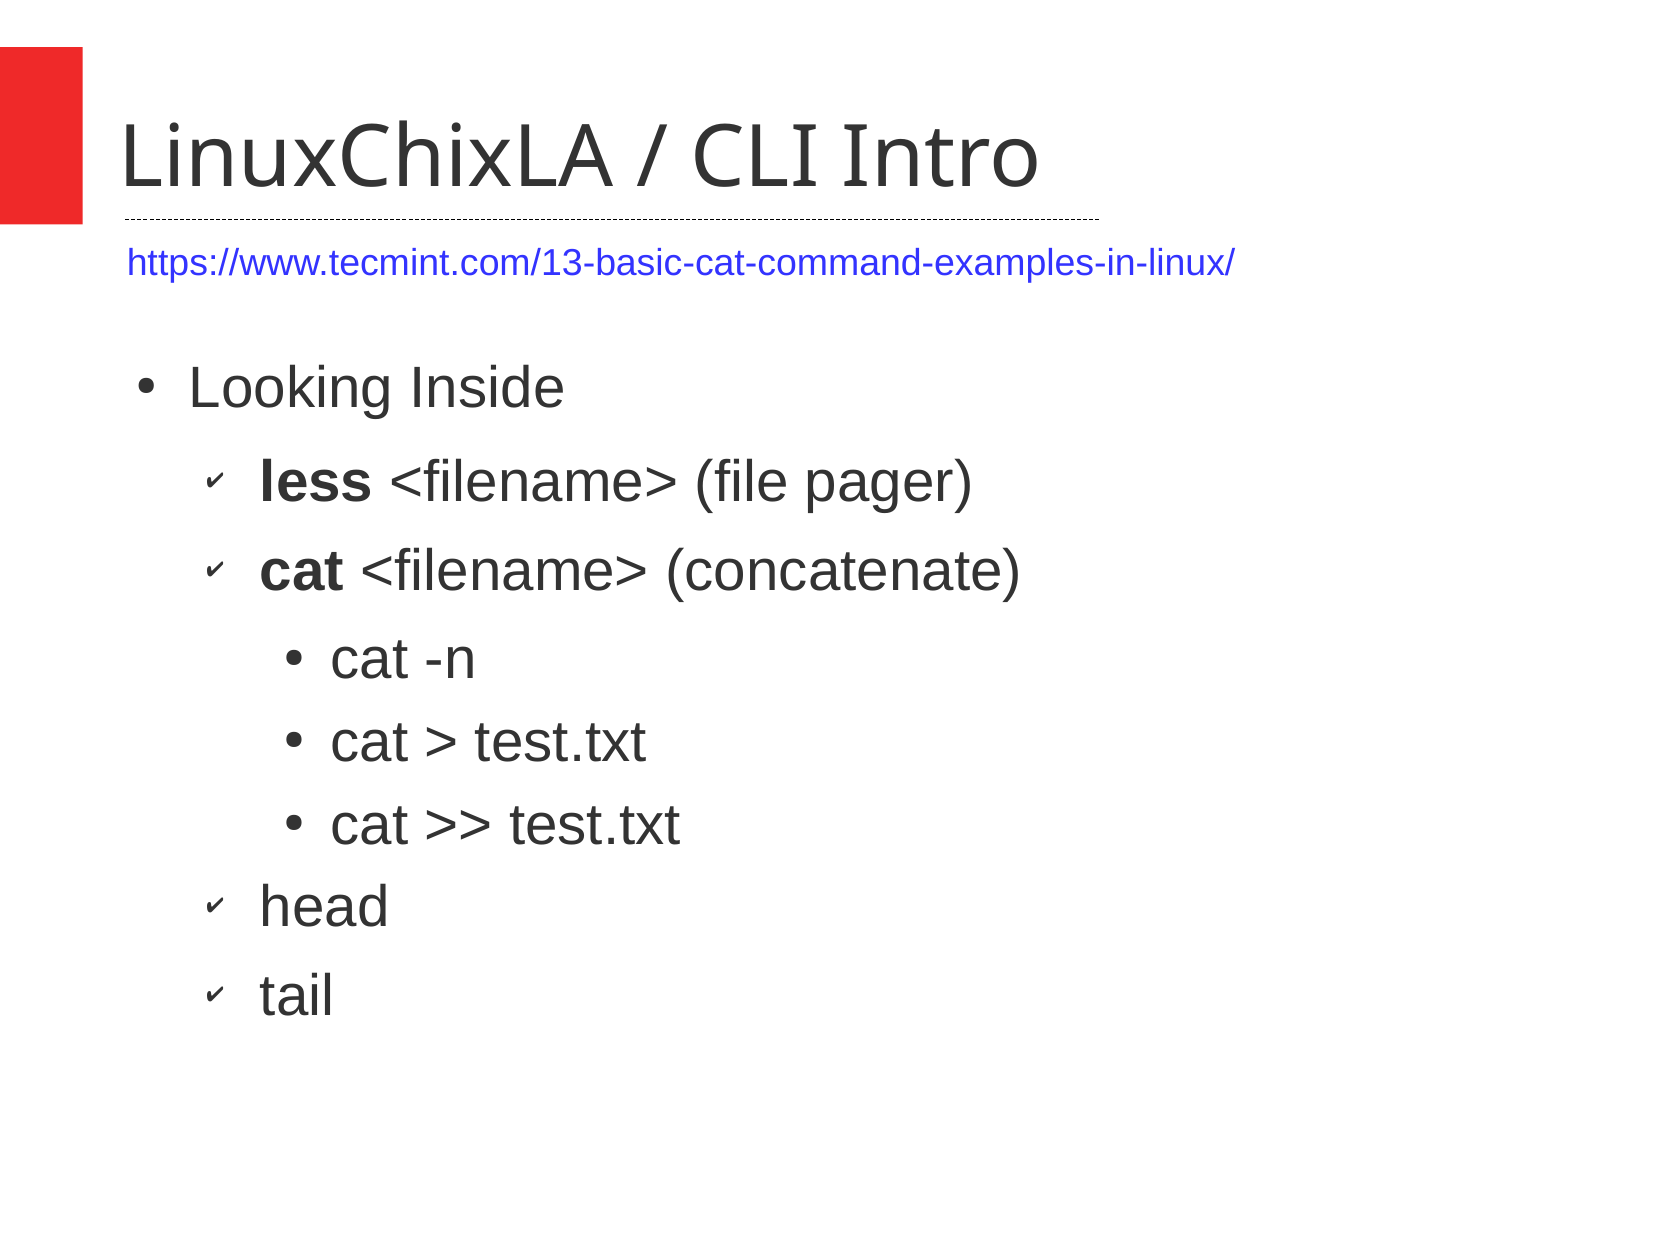

# LinuxChixLA / CLI Intro
https://www.tecmint.com/13-basic-cat-command-examples-in-linux/
Looking Inside
less <filename> (file pager)
cat <filename> (concatenate)
cat -n
cat > test.txt
cat >> test.txt
head
tail